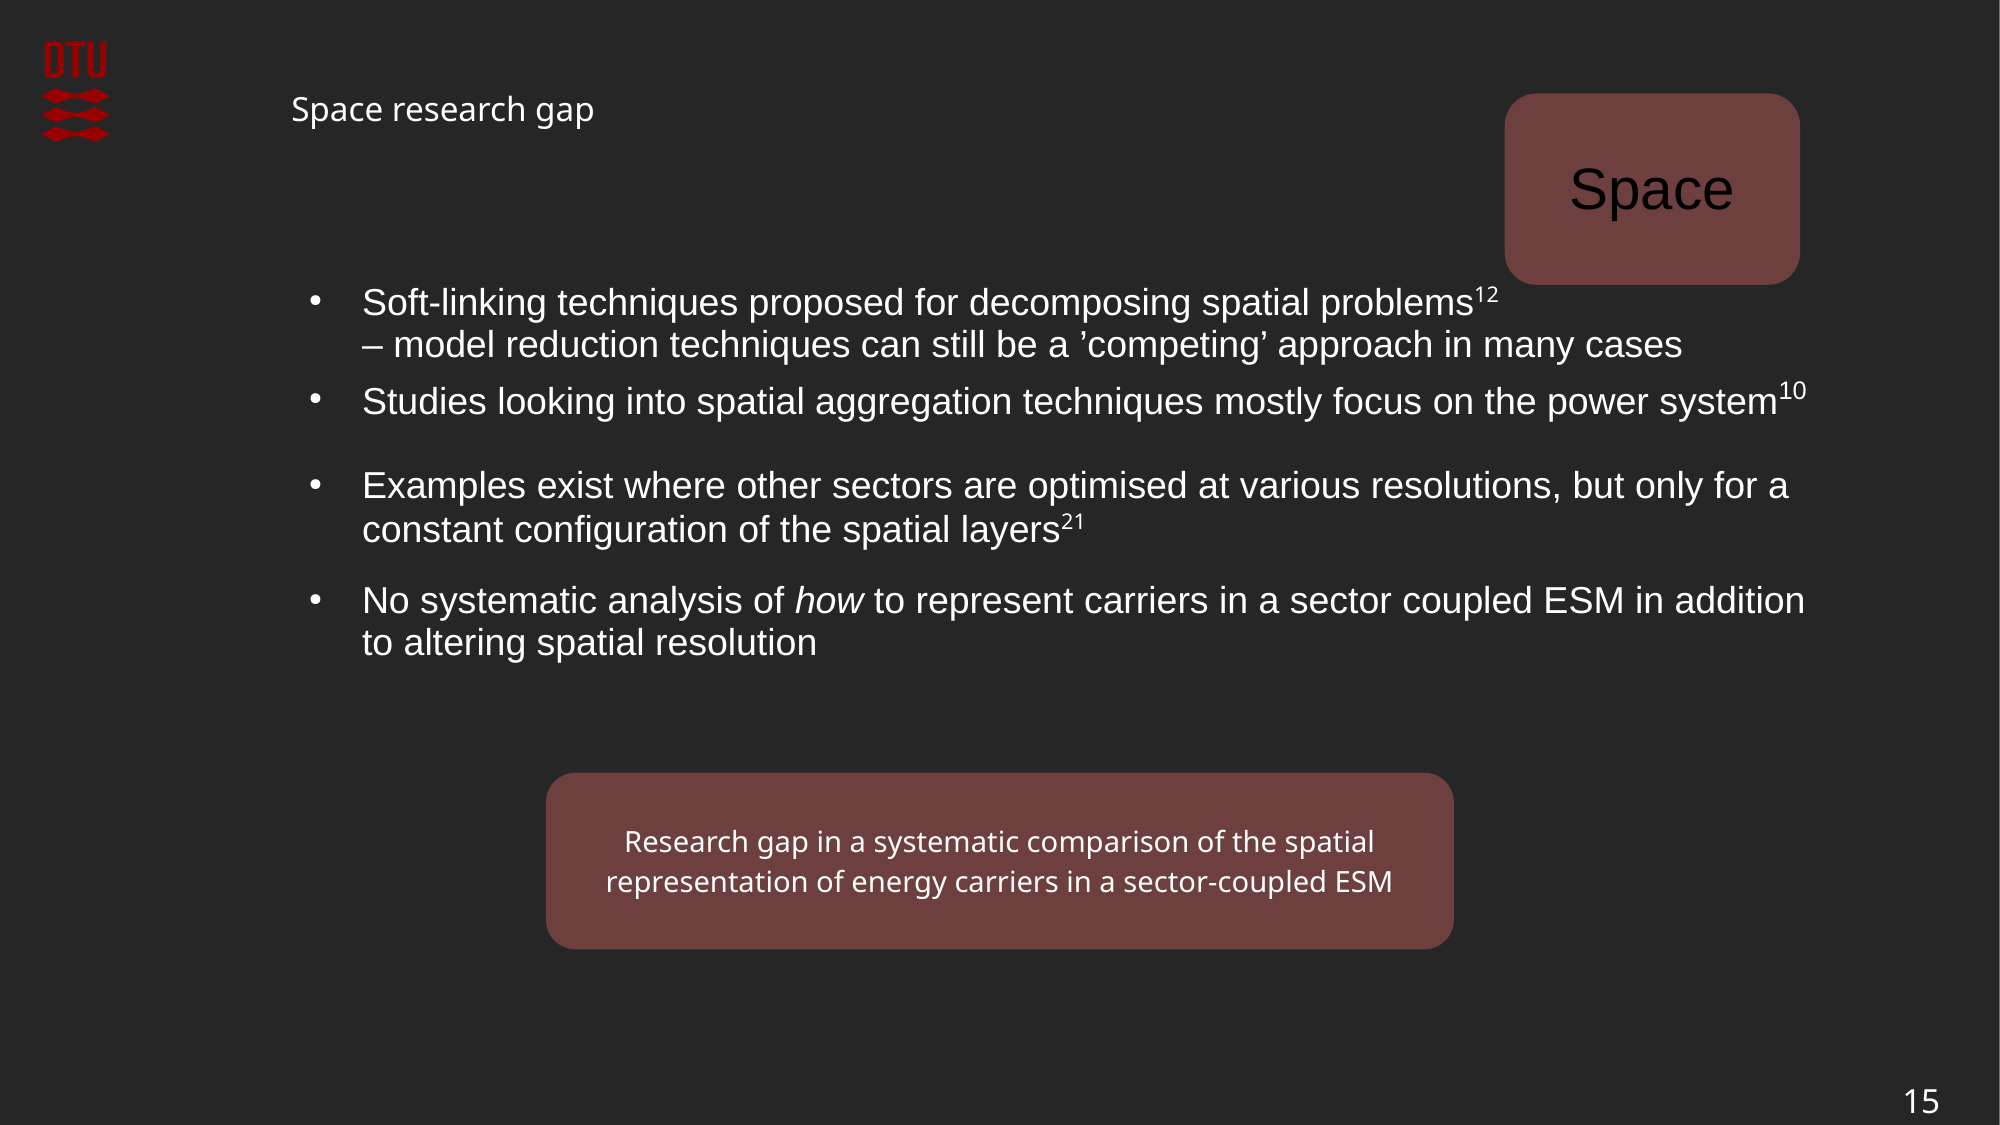

# Space research gap
Space
Soft-linking techniques proposed for decomposing spatial problems12
– model reduction techniques can still be a ’competing’ approach in many cases
Studies looking into spatial aggregation techniques mostly focus on the power system10
Examples exist where other sectors are optimised at various resolutions, but only for a constant configuration of the spatial layers21
No systematic analysis of how to represent carriers in a sector coupled ESM in addition to altering spatial resolution
Research gap in a systematic comparison of the spatial representation of energy carriers in a sector-coupled ESM
15